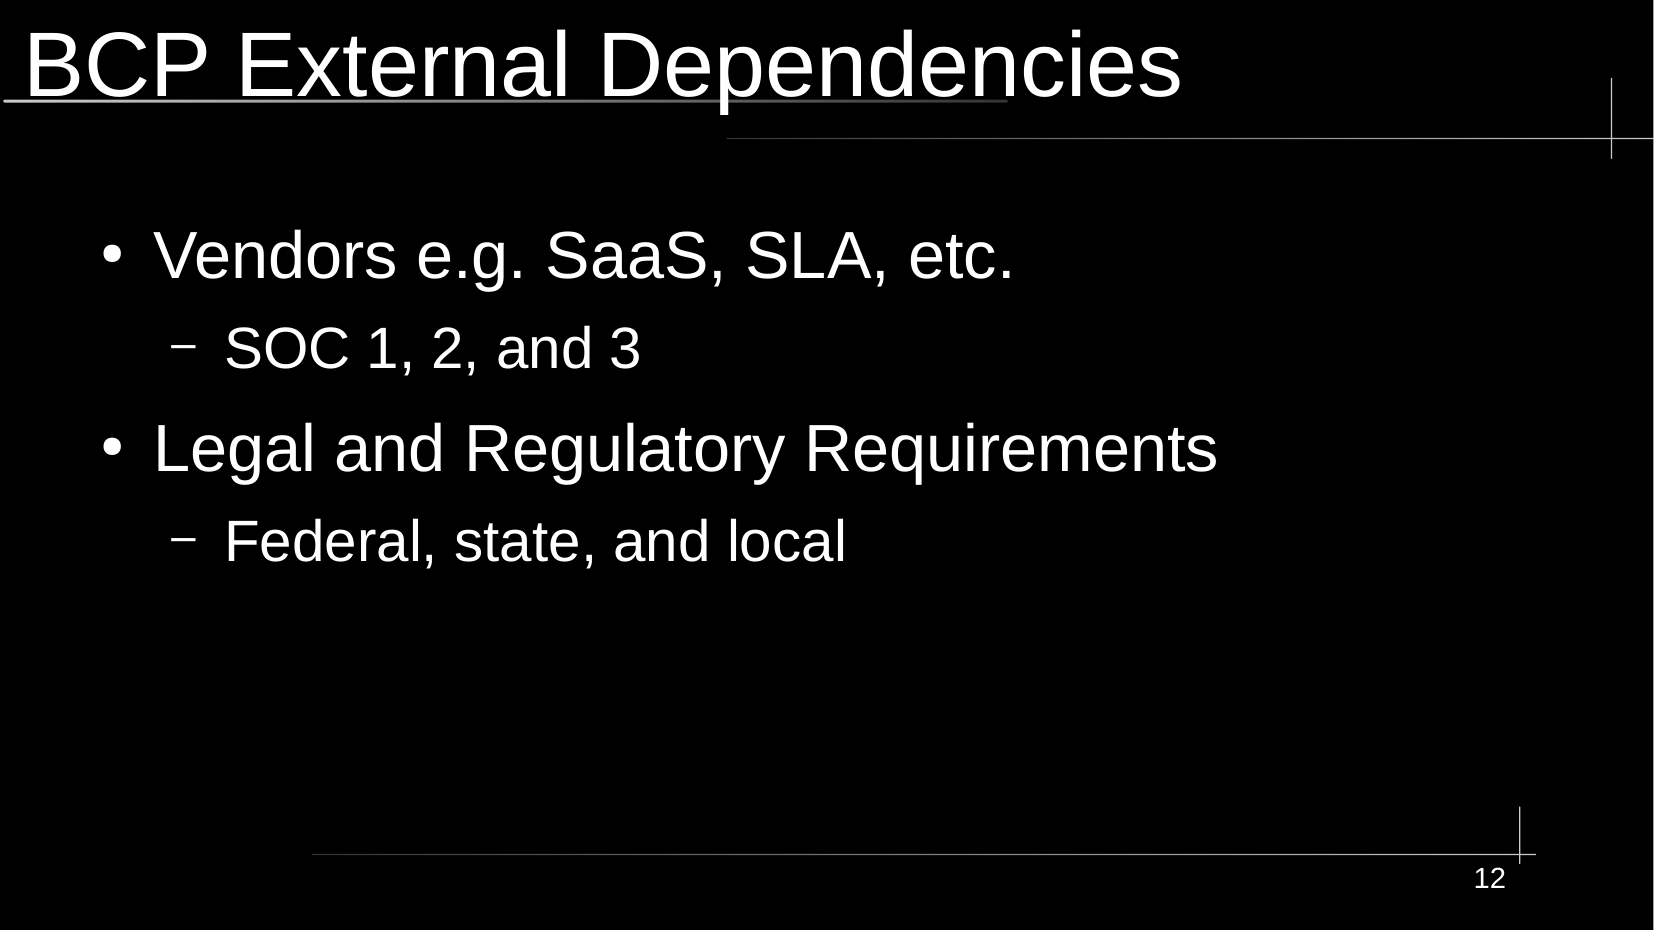

# BCP External Dependencies
Vendors e.g. SaaS, SLA, etc.
SOC 1, 2, and 3
Legal and Regulatory Requirements
Federal, state, and local
12